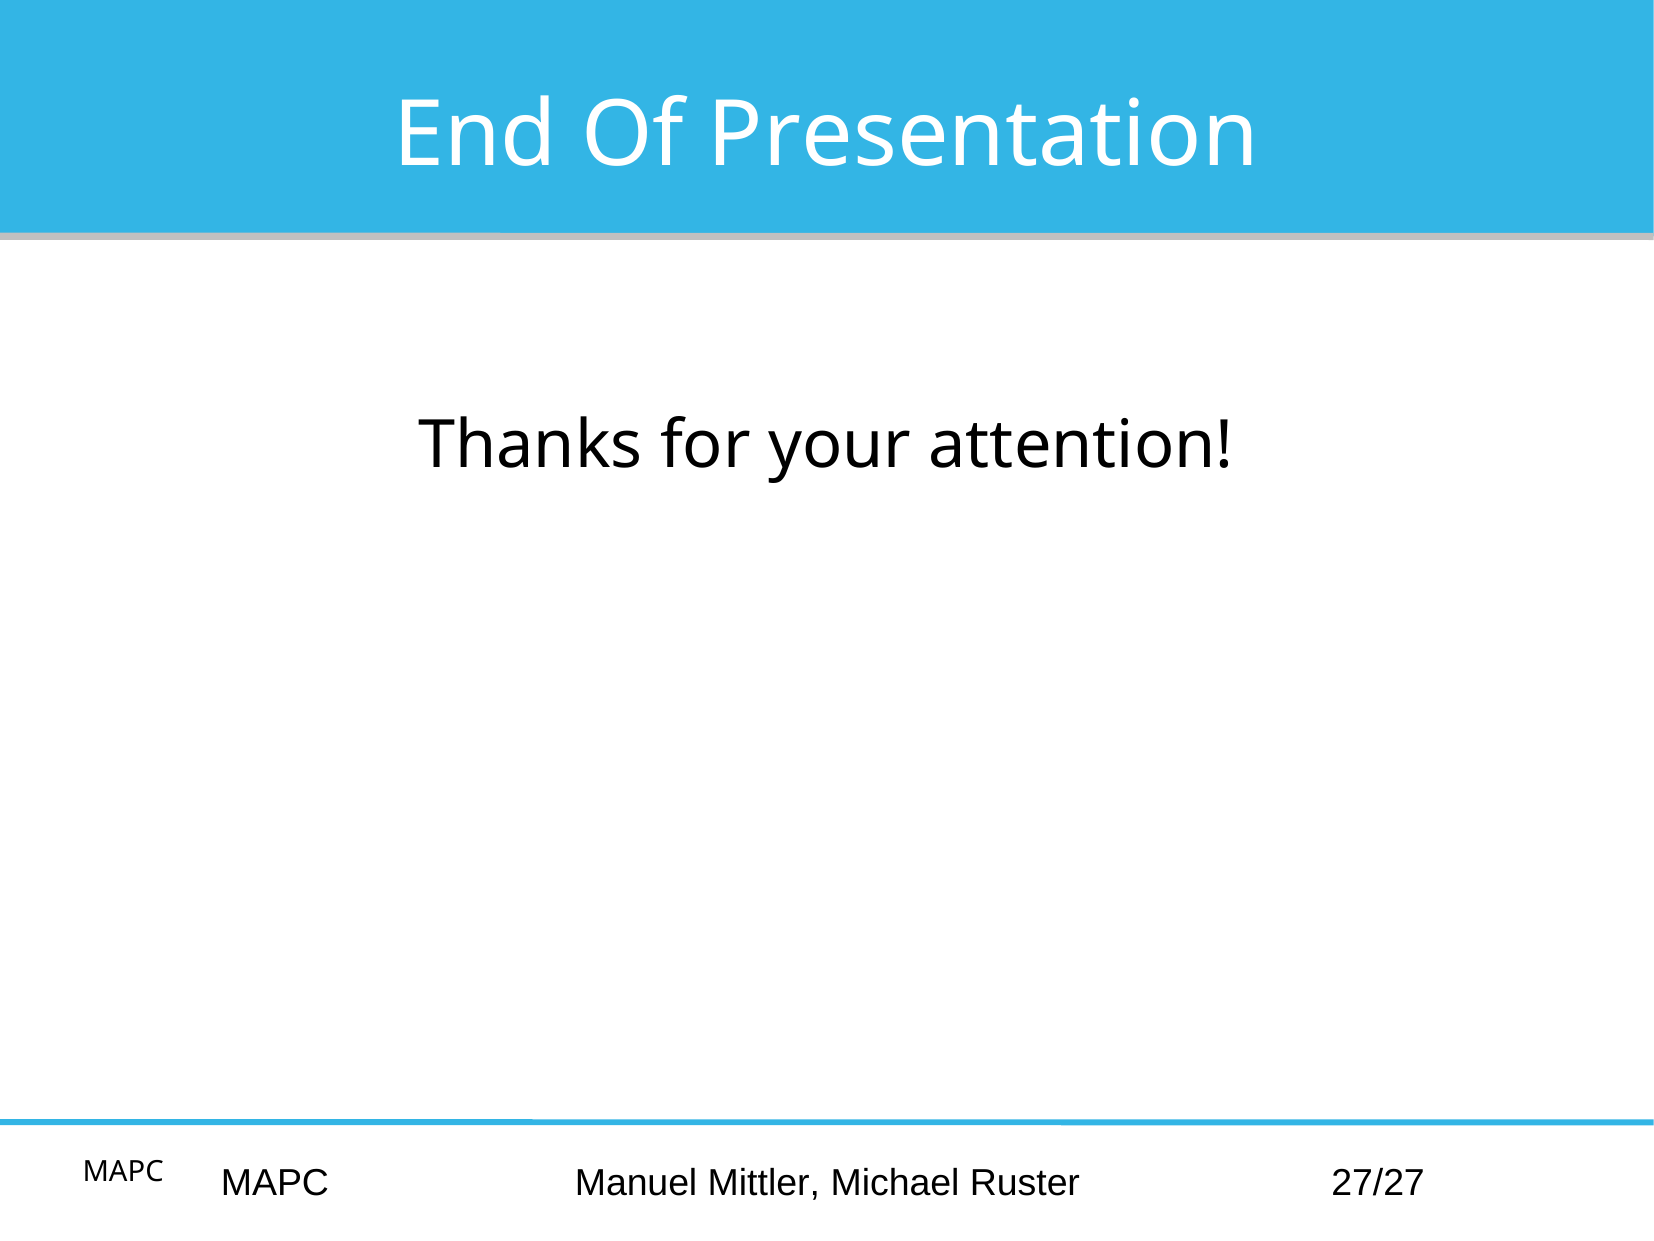

# End Of Presentation
Thanks for your attention!
MAPC
27